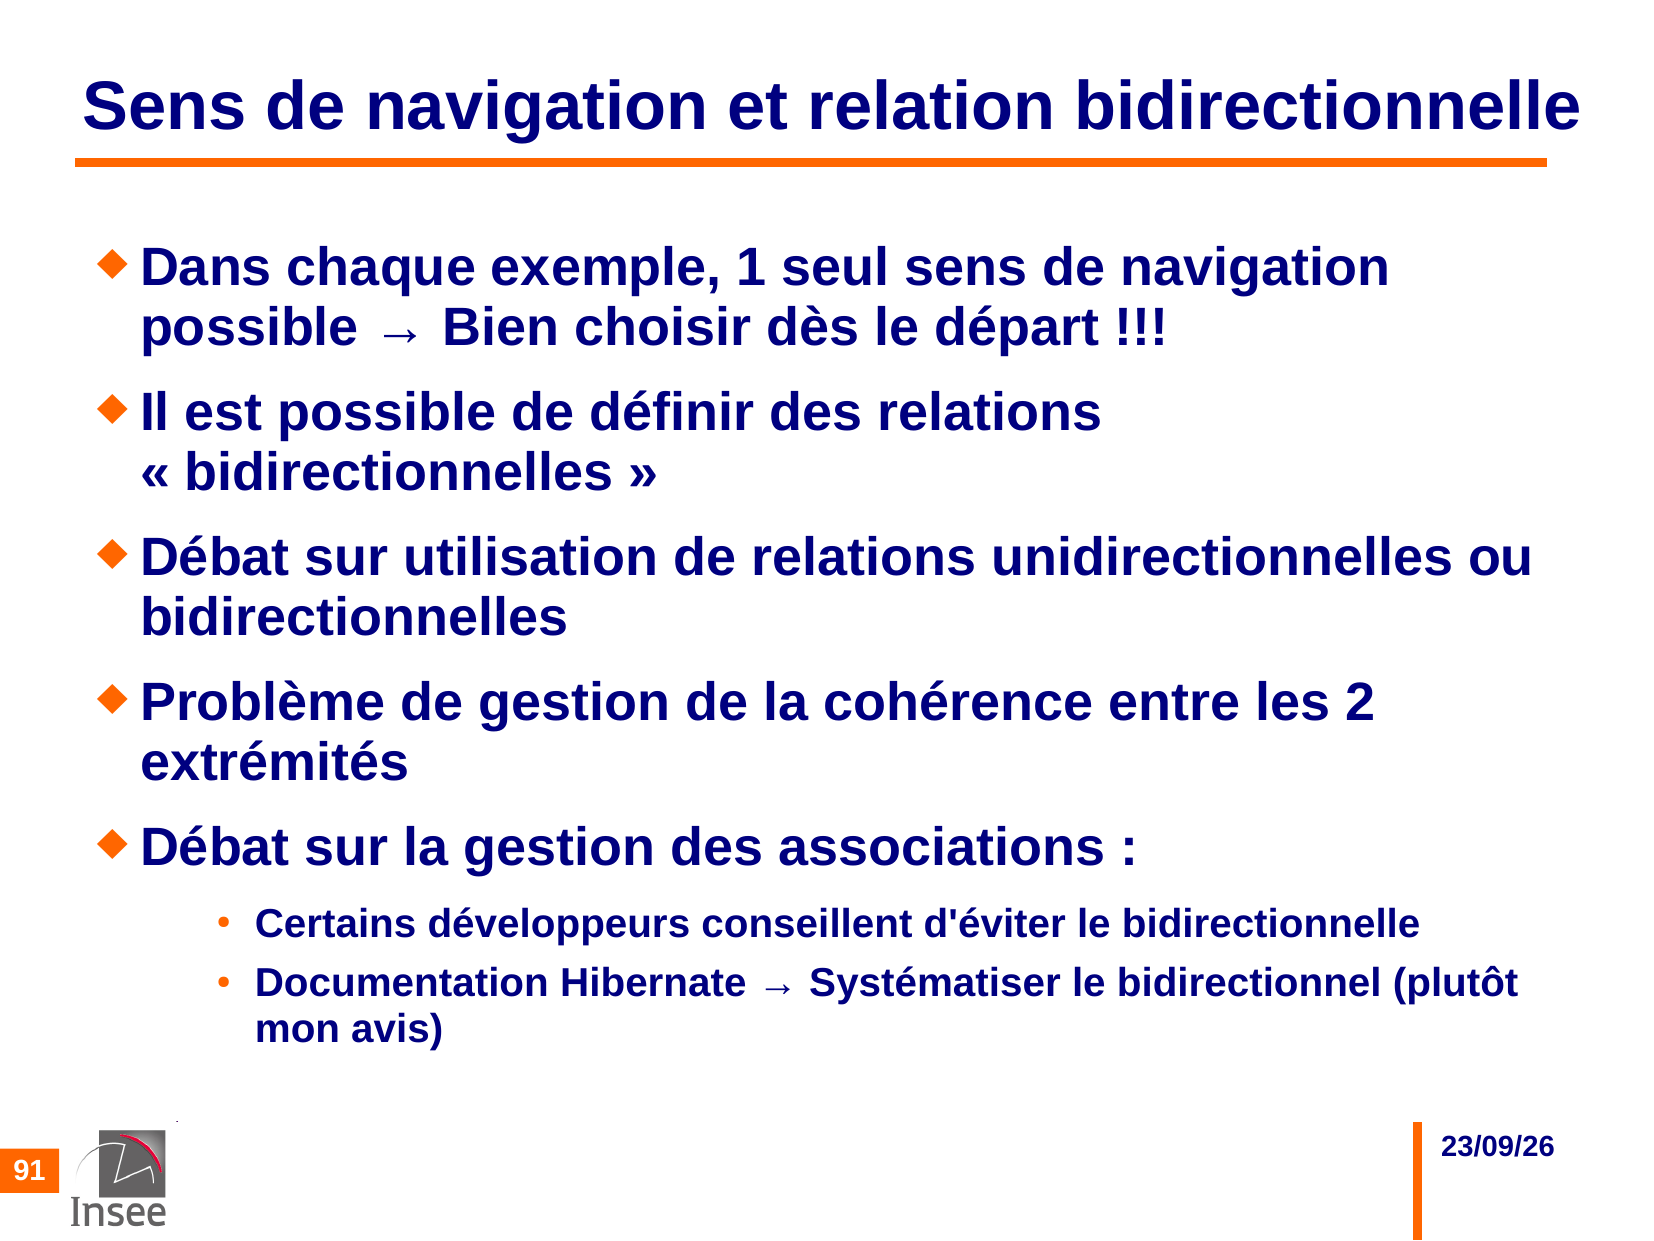

# Sens de navigation et relation bidirectionnelle
Dans chaque exemple, 1 seul sens de navigation possible → Bien choisir dès le départ !!!
Il est possible de définir des relations « bidirectionnelles »
Débat sur utilisation de relations unidirectionnelles ou bidirectionnelles
Problème de gestion de la cohérence entre les 2 extrémités
Débat sur la gestion des associations :
Certains développeurs conseillent d'éviter le bidirectionnelle
Documentation Hibernate → Systématiser le bidirectionnel (plutôt mon avis)
91